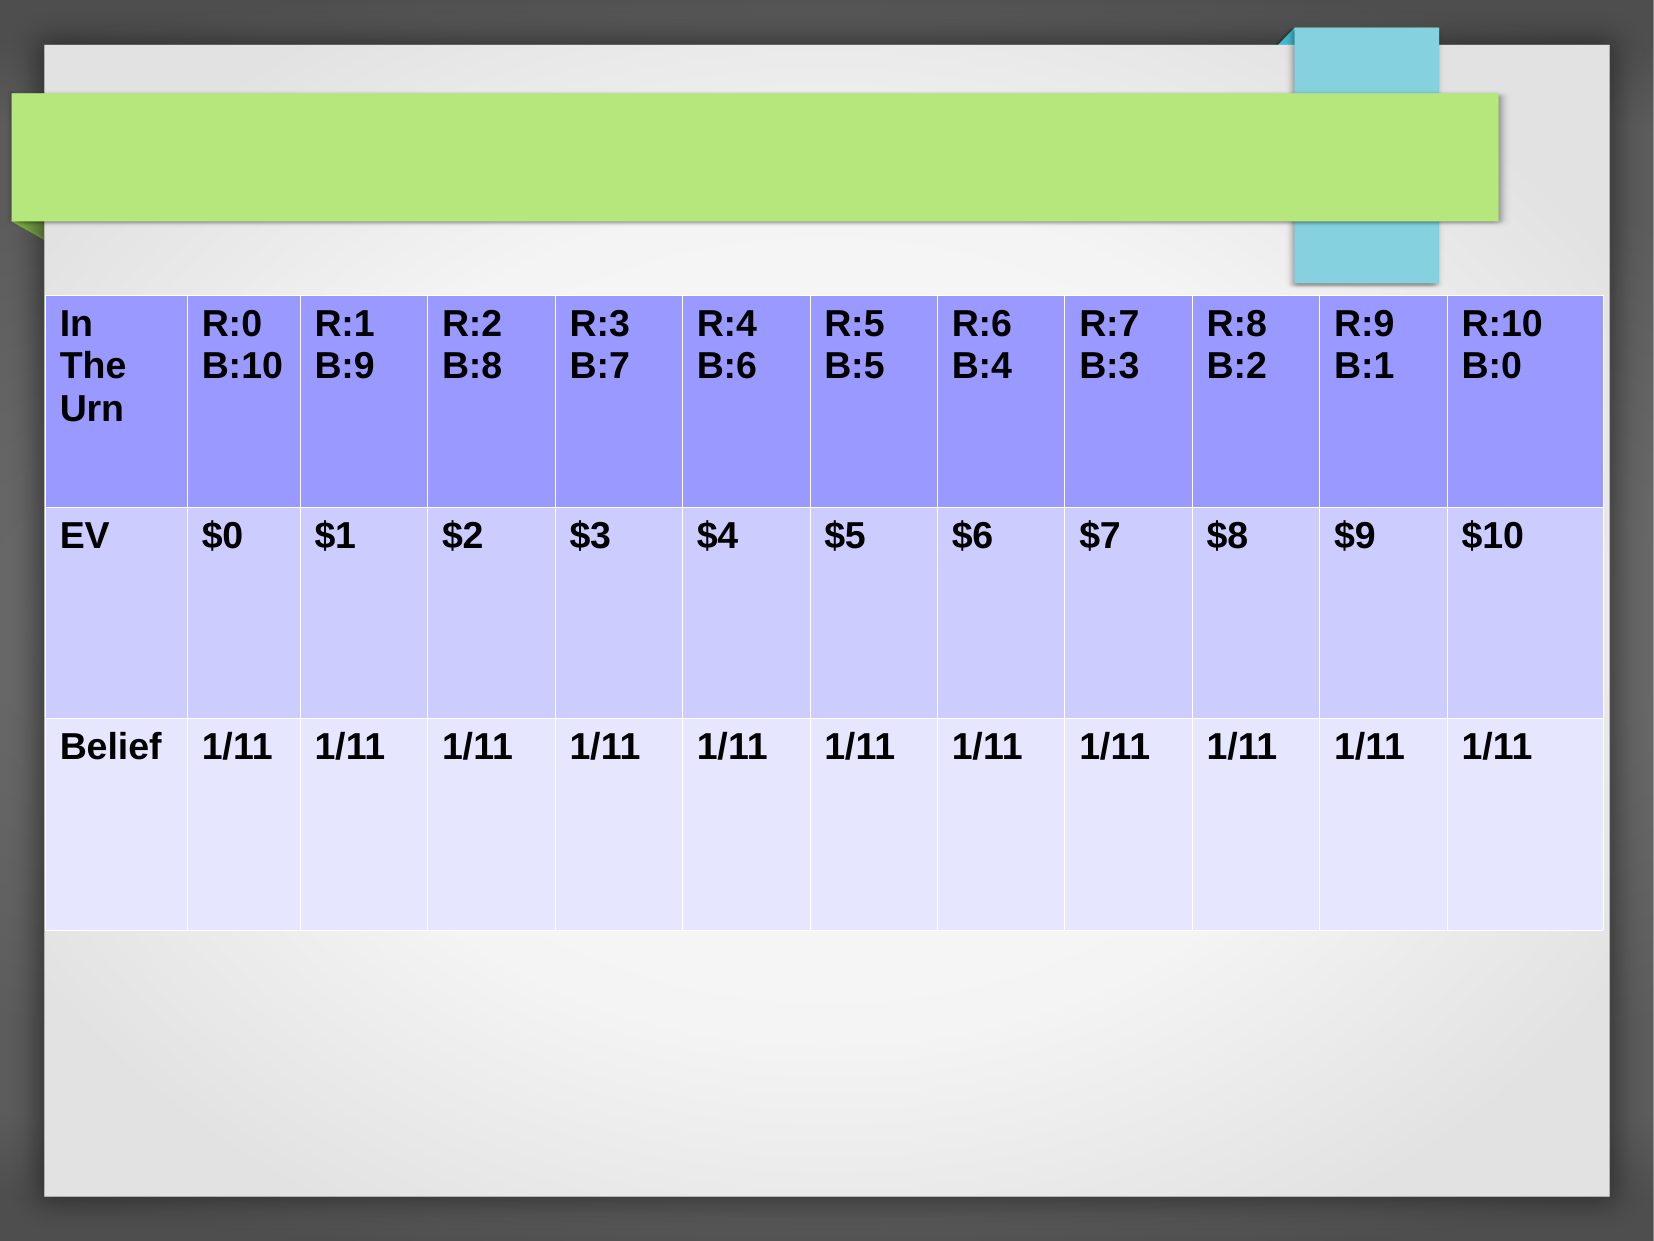

#
| In The Urn | R:0 B:10 | R:1 B:9 | R:2 B:8 | R:3 B:7 | R:4 B:6 | R:5 B:5 | R:6 B:4 | R:7 B:3 | R:8 B:2 | R:9 B:1 | R:10 B:0 |
| --- | --- | --- | --- | --- | --- | --- | --- | --- | --- | --- | --- |
| EV | $0 | $1 | $2 | $3 | $4 | $5 | $6 | $7 | $8 | $9 | $10 |
| Belief | 1/11 | 1/11 | 1/11 | 1/11 | 1/11 | 1/11 | 1/11 | 1/11 | 1/11 | 1/11 | 1/11 |